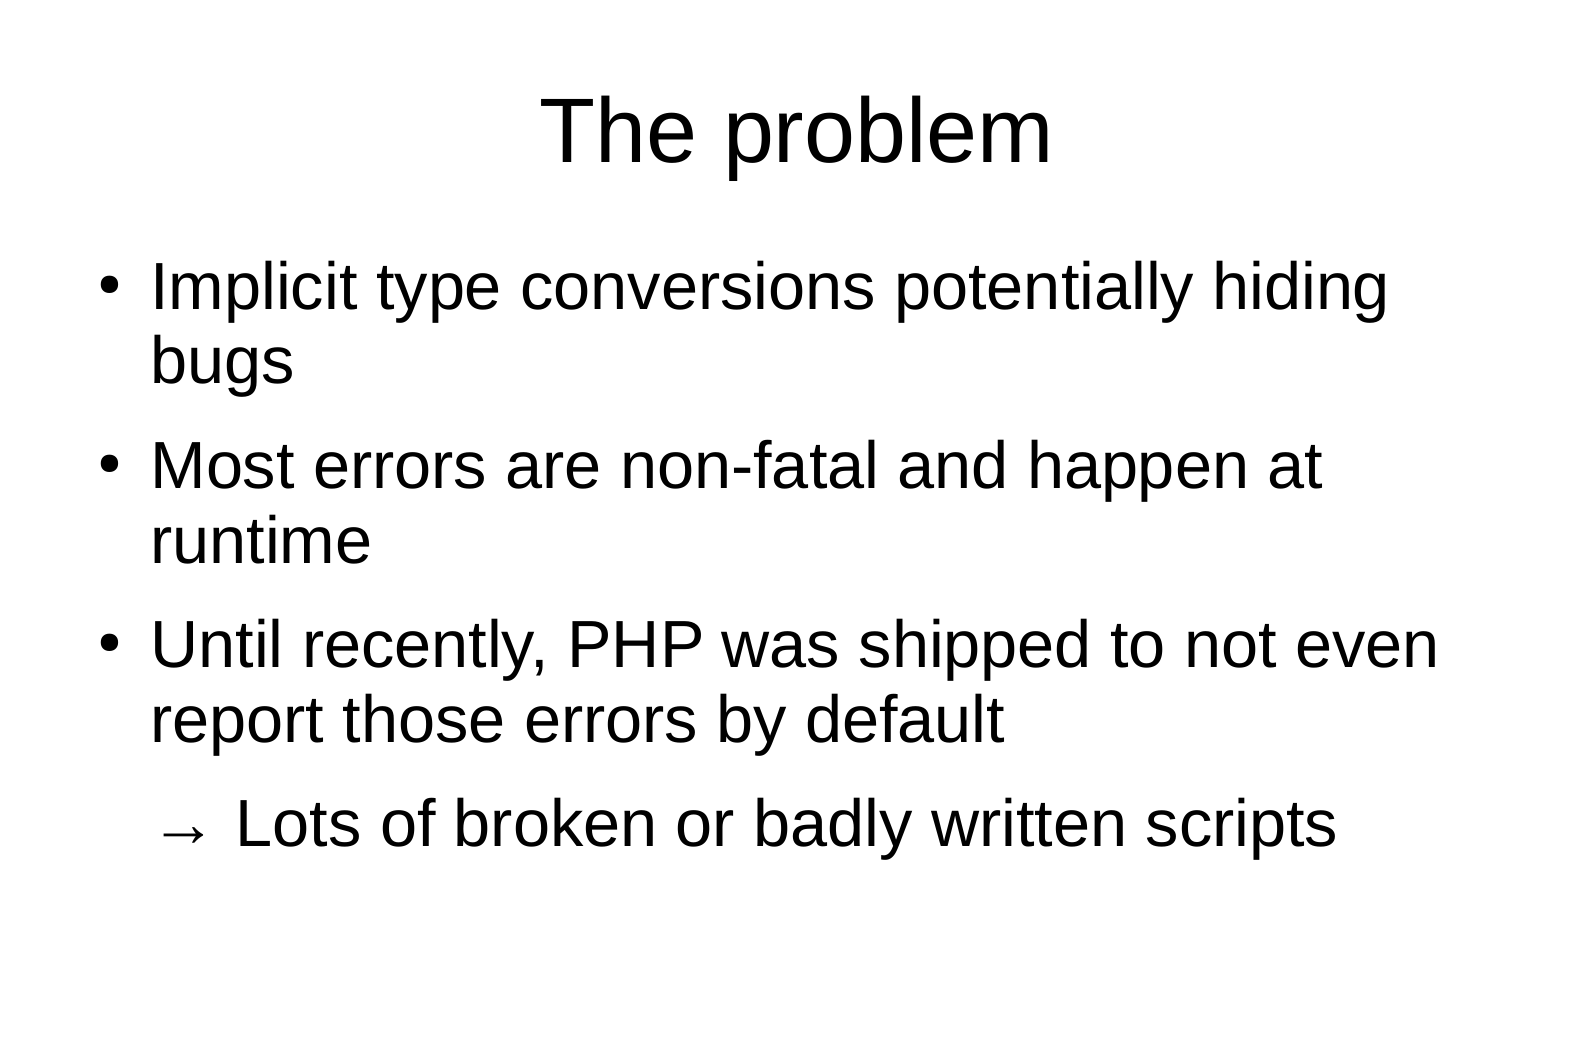

# The problem
Implicit type conversions potentially hiding bugs
Most errors are non-fatal and happen at runtime
Until recently, PHP was shipped to not even report those errors by default
→ Lots of broken or badly written scripts